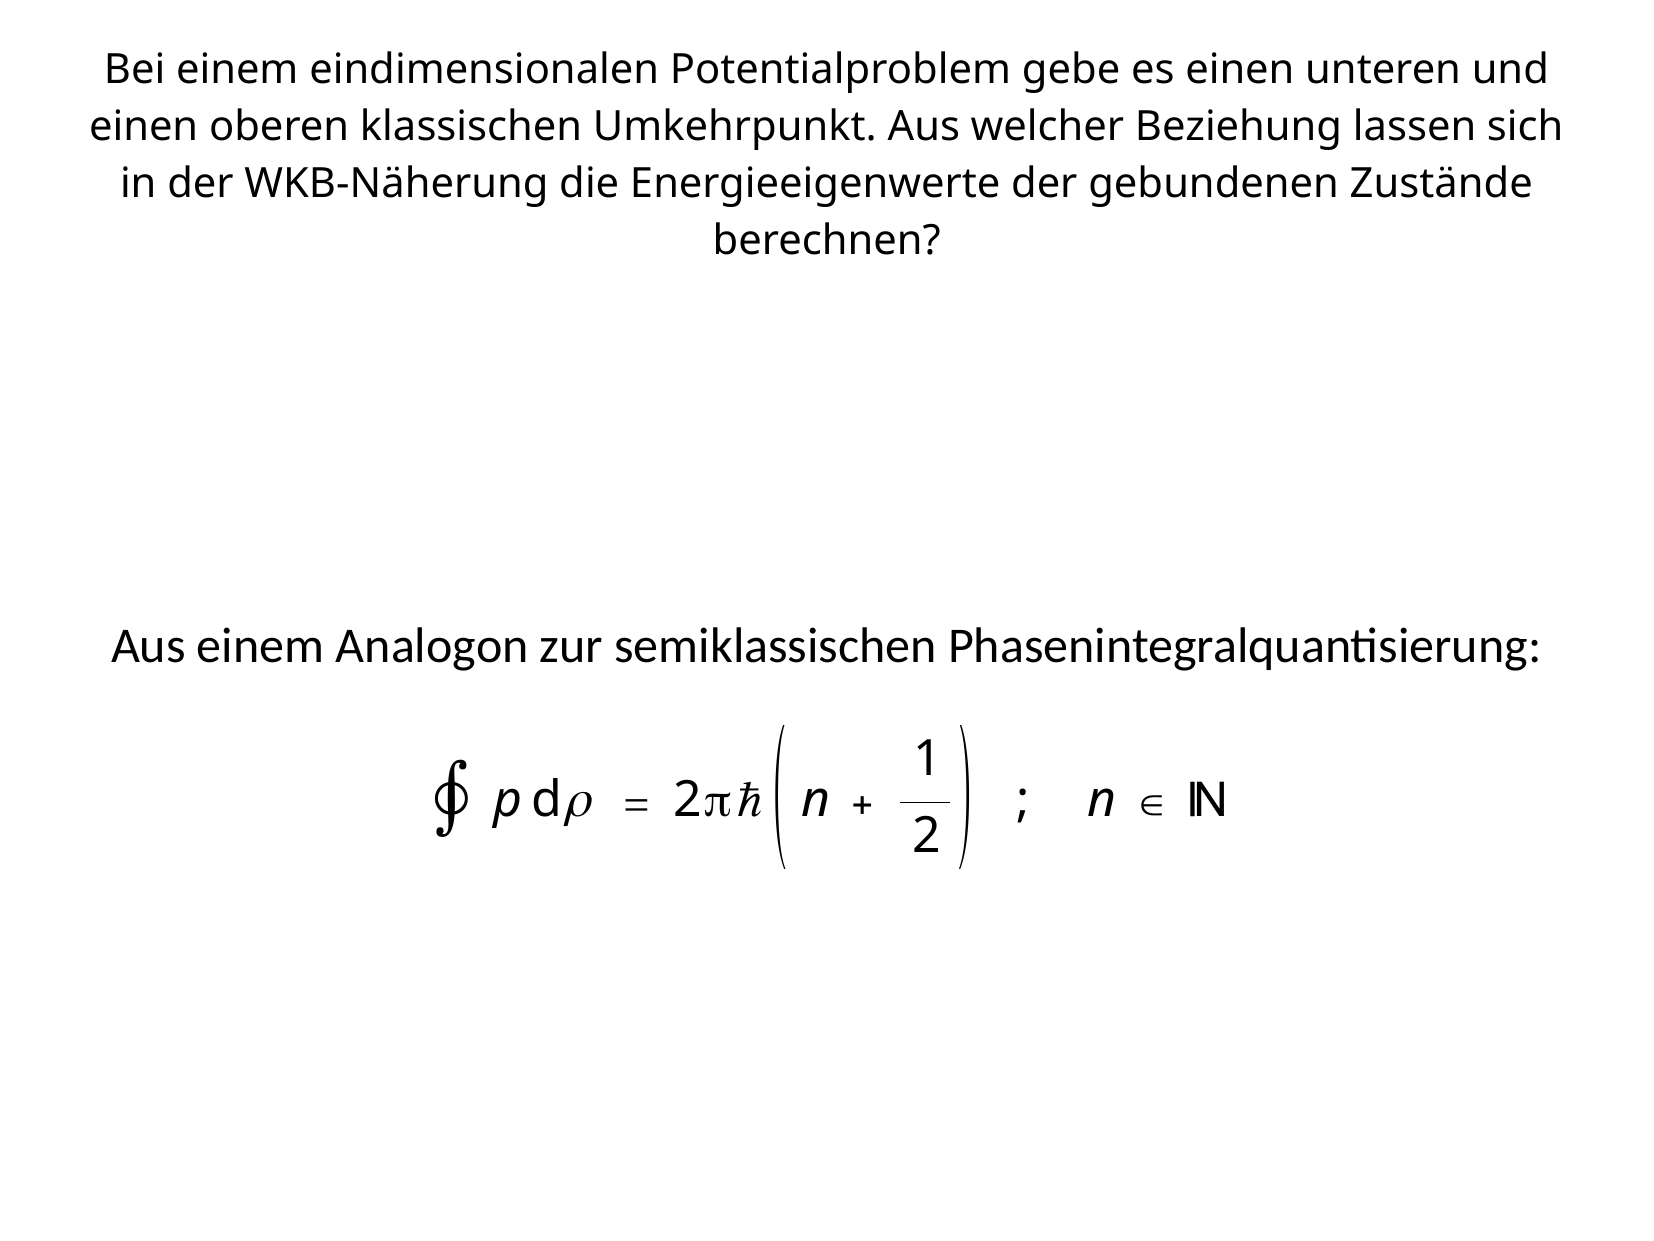

# Bei einem eindimensionalen Potentialproblem gebe es einen unteren und einen oberen klassischen Umkehrpunkt. Aus welcher Beziehung lassen sich in der WKB-Näherung die Energieeigenwerte der gebundenen Zustände berechnen?
Aus einem Analogon zur semiklassischen Phasenintegralquantisierung: